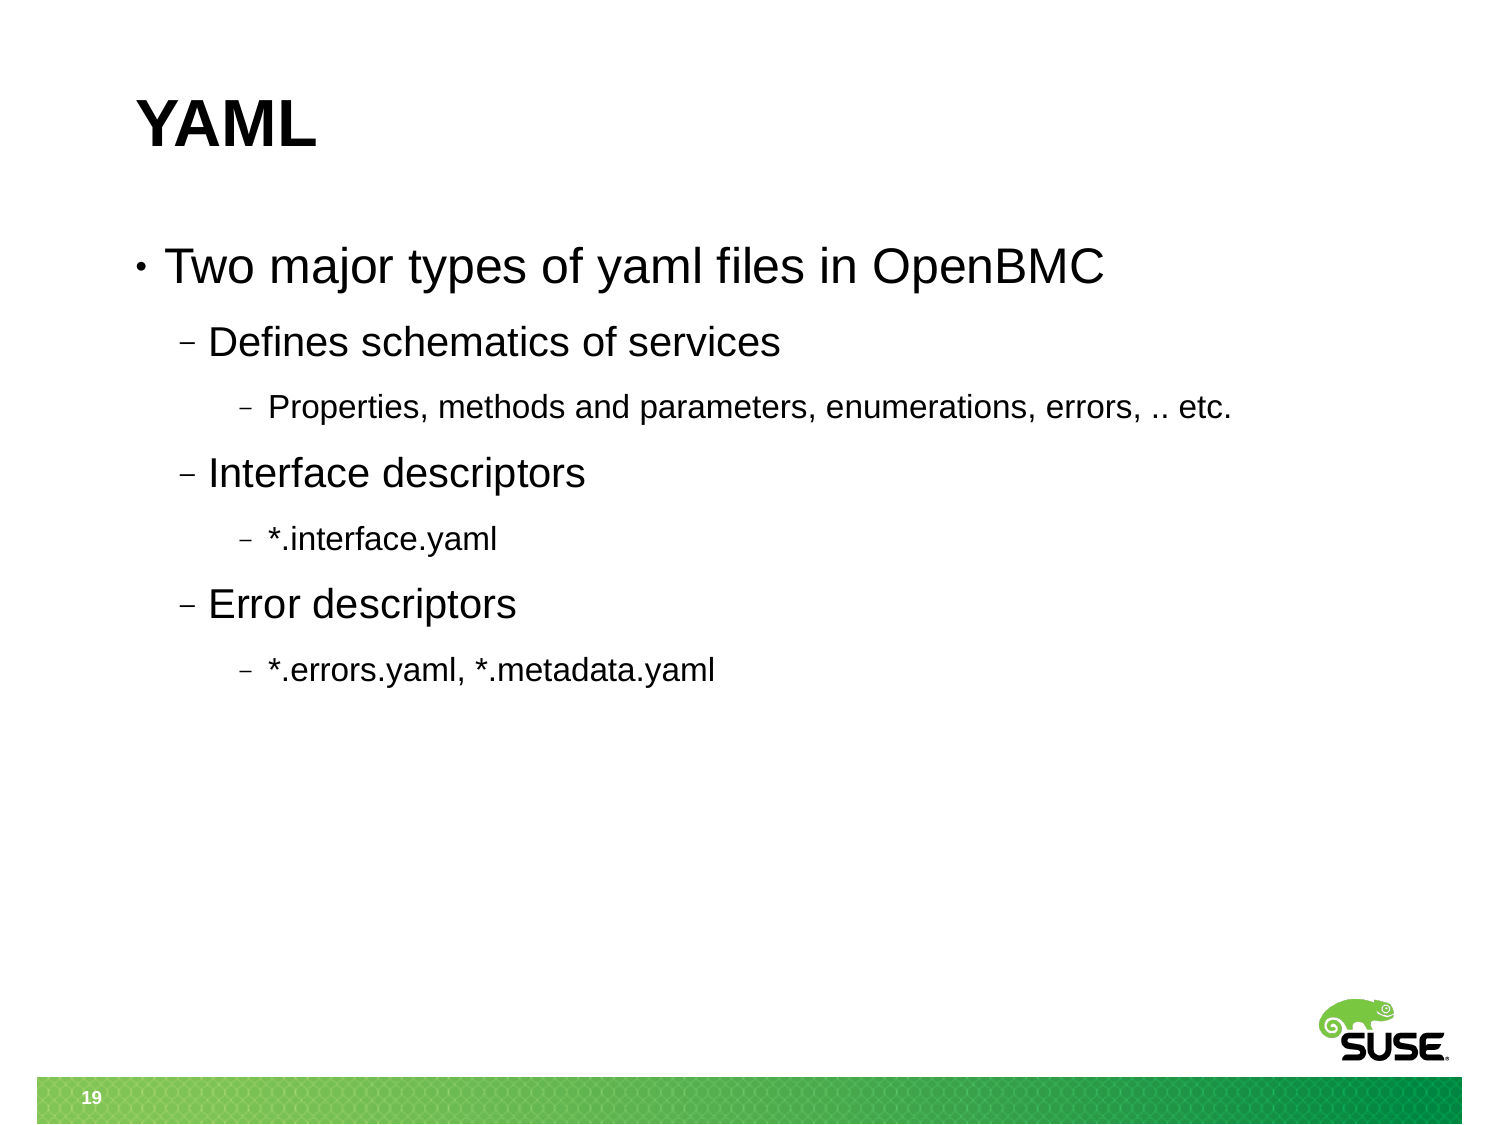

# YAML
Two major types of yaml files in OpenBMC
Defines schematics of services
Properties, methods and parameters, enumerations, errors, .. etc.
Interface descriptors
*.interface.yaml
Error descriptors
*.errors.yaml, *.metadata.yaml